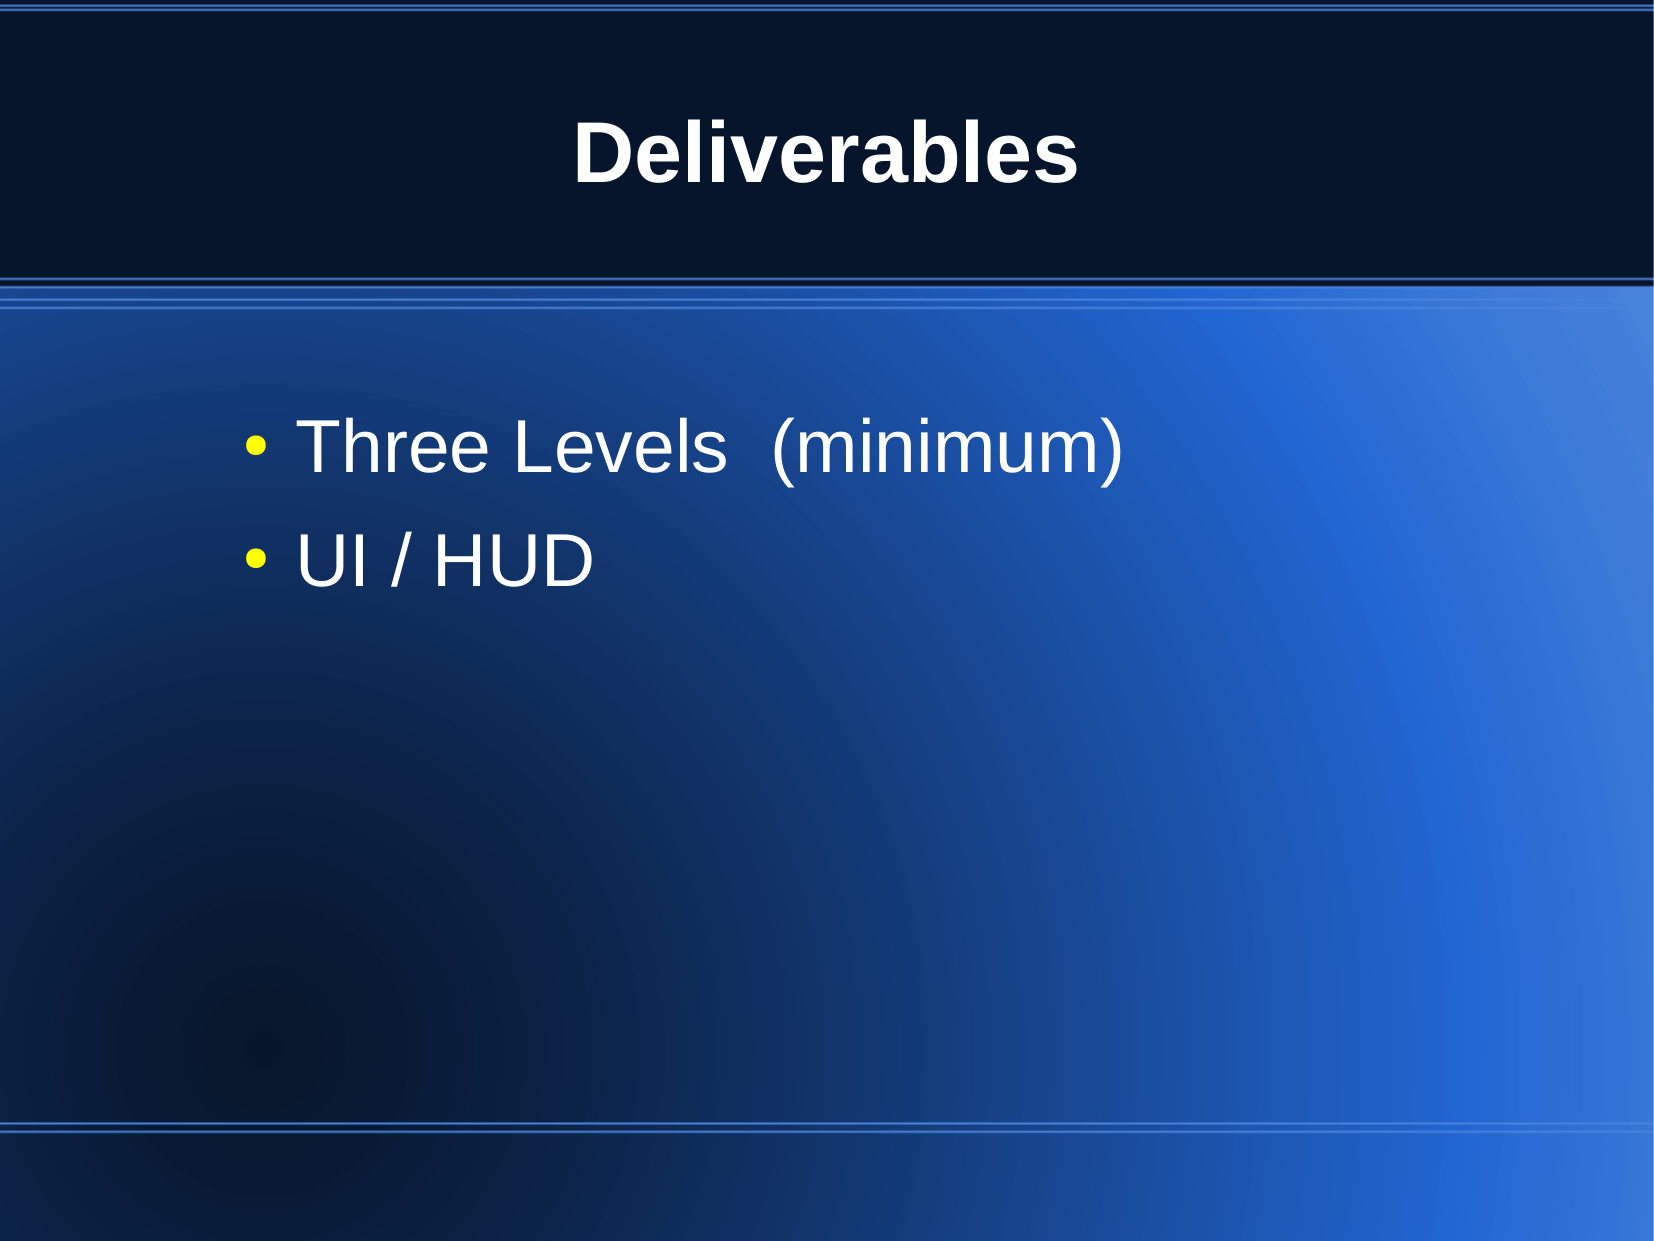

# Deliverables
Three Levels (minimum)
UI / HUD